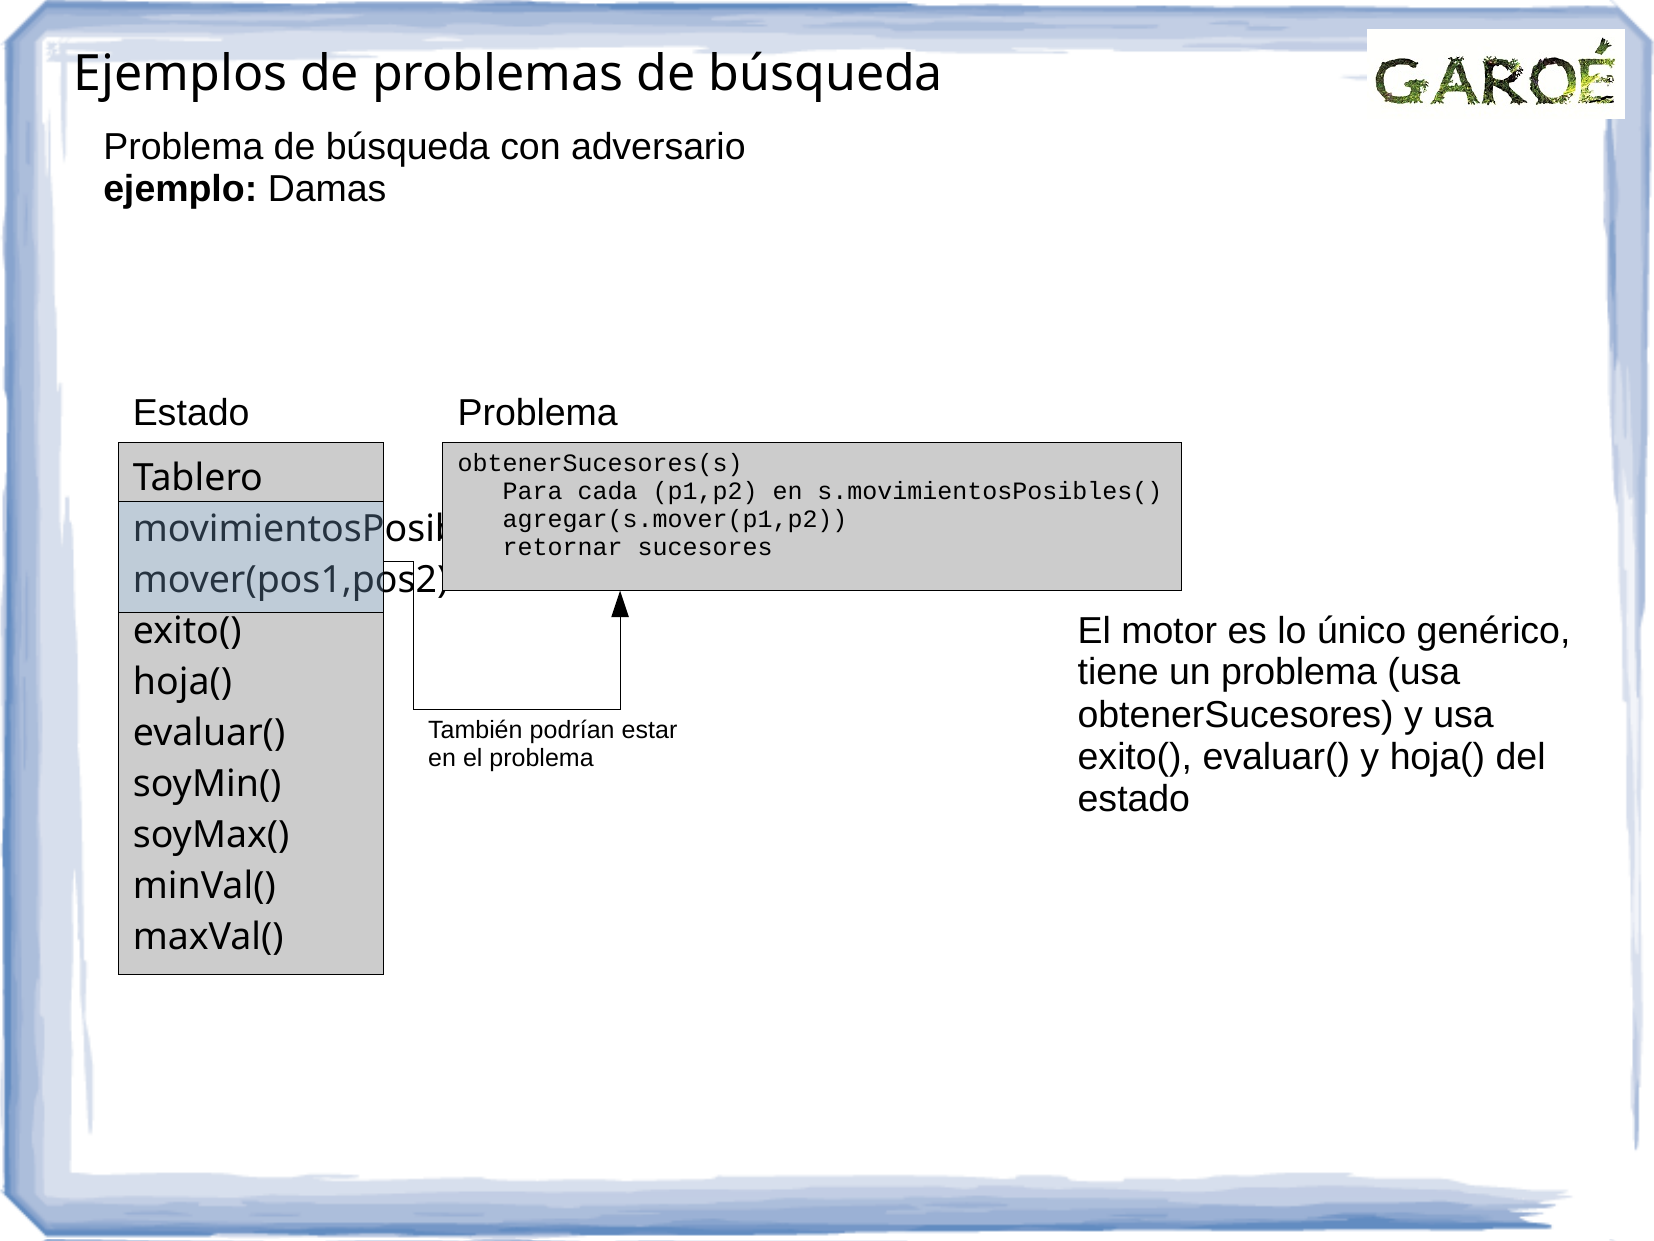

Ejemplos de problemas de búsqueda
Problema de búsqueda con adversario
ejemplo: Damas
Estado
Problema
Tablero
movimientosPosibles()
mover(pos1,pos2)
exito()
hoja()
evaluar()
soyMin()
soyMax()
minVal()
maxVal()
obtenerSucesores(s)
 Para cada (p1,p2) en s.movimientosPosibles()
 agregar(s.mover(p1,p2))
 retornar sucesores
El motor es lo único genérico, tiene un problema (usa obtenerSucesores) y usa exito(), evaluar() y hoja() del estado
También podrían estar en el problema